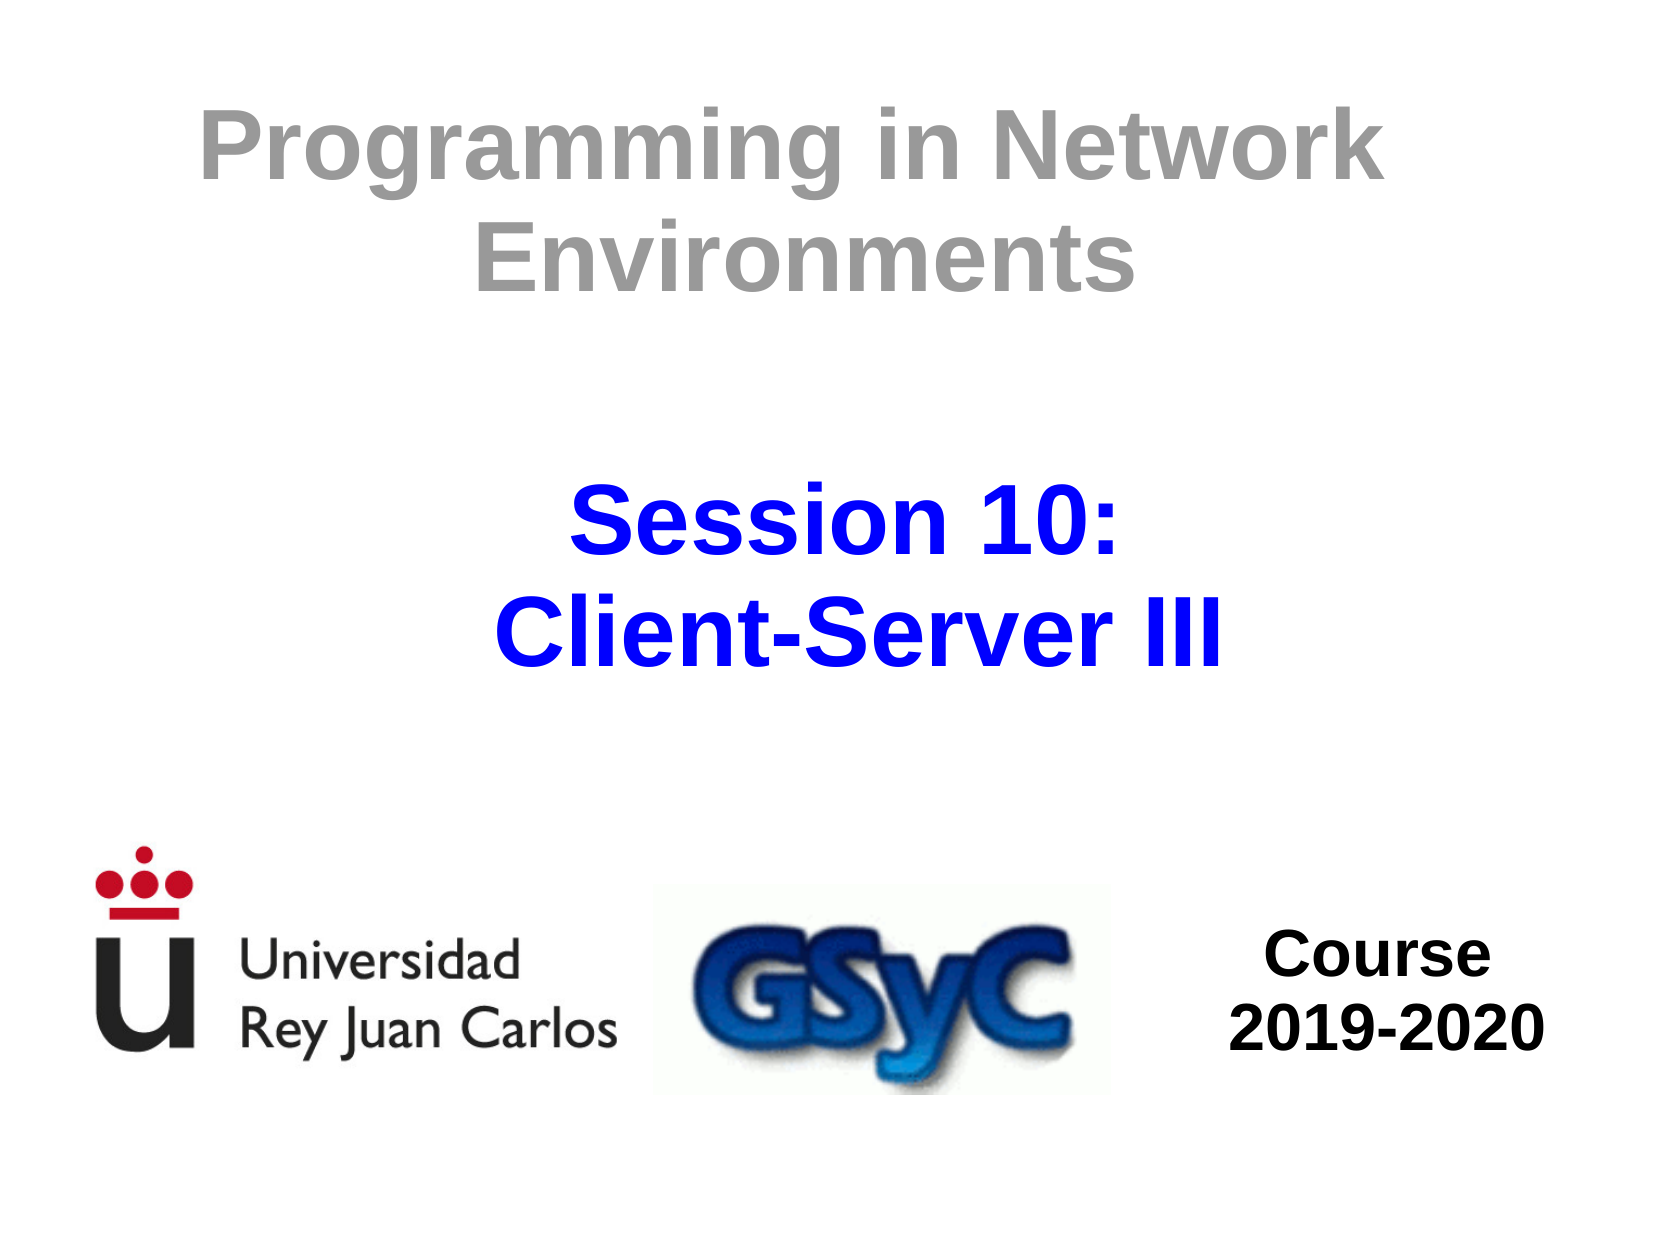

# Programming in Network Environments
Session 10:
Client-Server III
Course
2019-2020